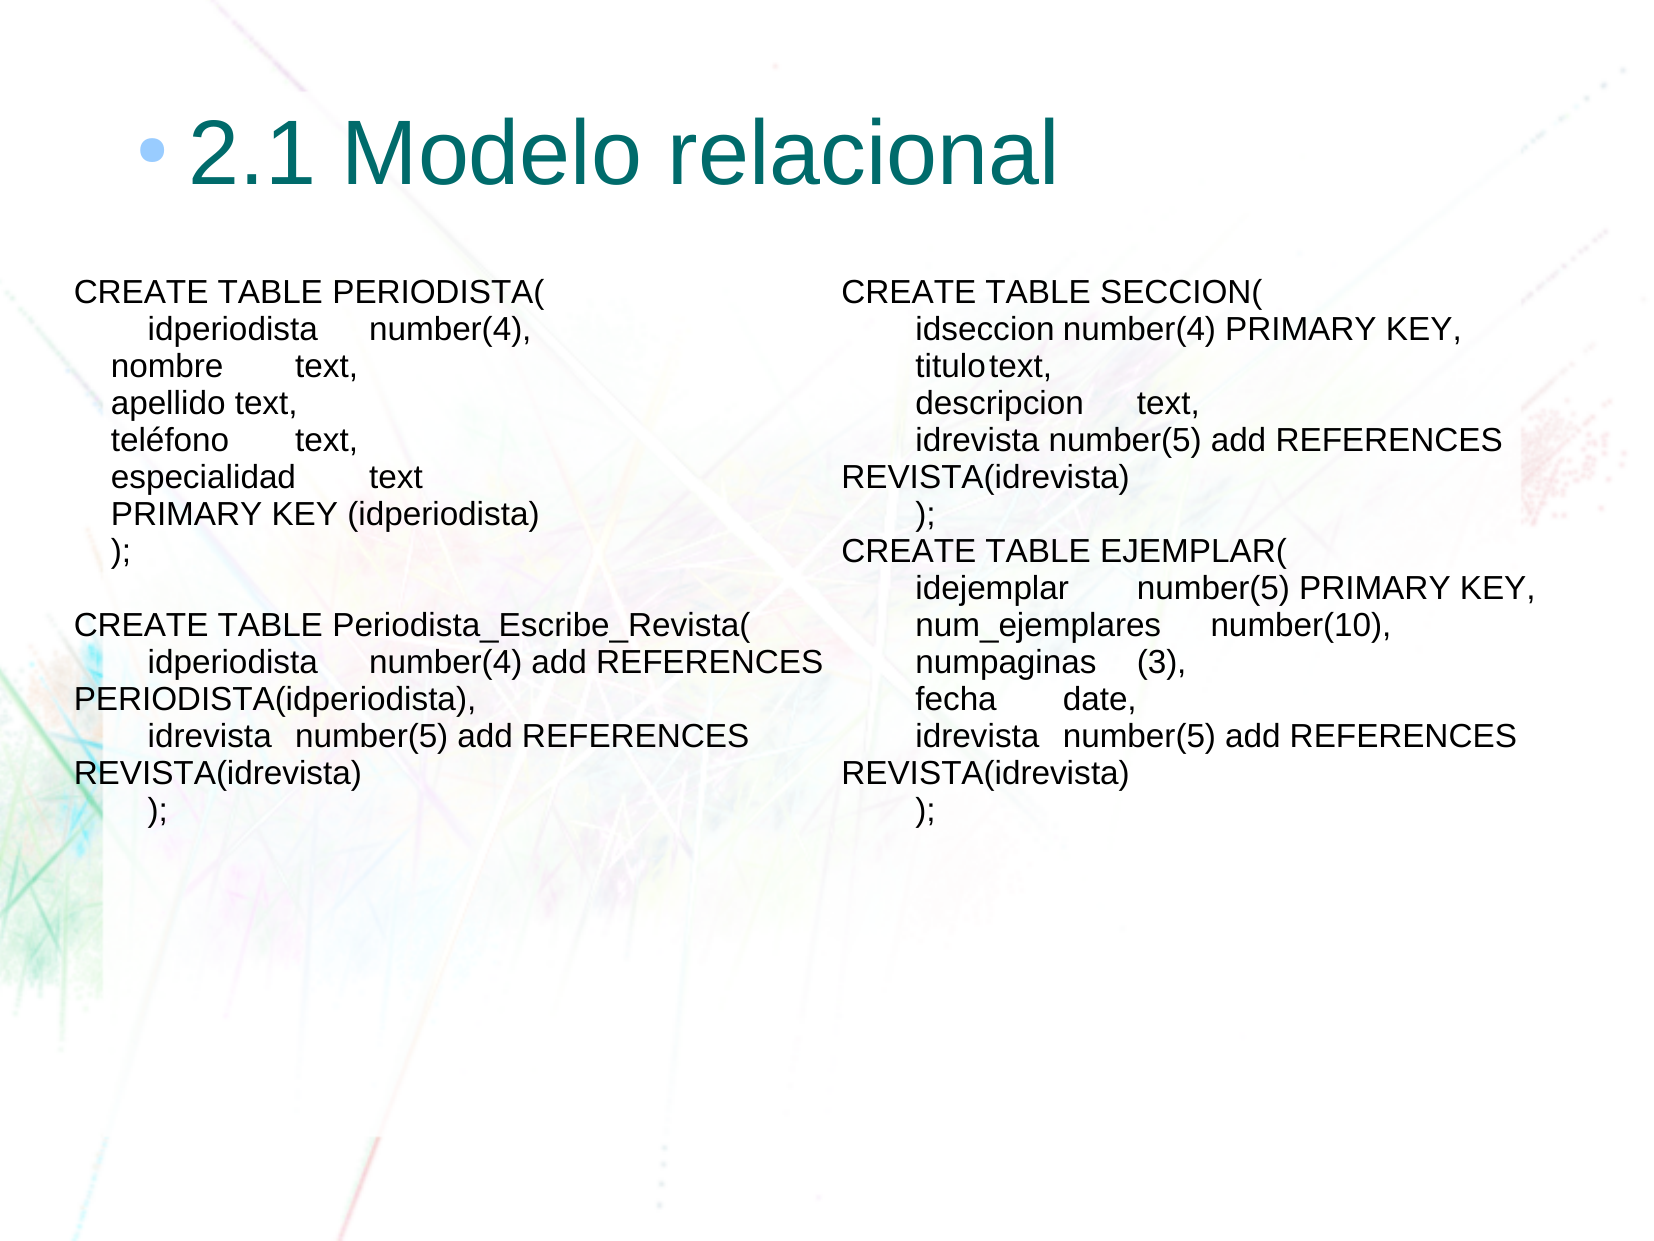

# 2.1 Modelo relacional
CREATE TABLE PERIODISTA(
	idperiodista 	number(4),
 nombre	text,
 apellido text,
 teléfono	text,
 especialidad	text
 PRIMARY KEY (idperiodista)
 );
CREATE TABLE Periodista_Escribe_Revista(
	idperiodista	number(4) add REFERENCES PERIODISTA(idperiodista),
	idrevista	number(5) add REFERENCES REVISTA(idrevista)
	);
CREATE TABLE SECCION(
	idseccion	number(4) PRIMARY KEY,
	titulo	text,
	descripcion	text,
	idrevista number(5) add REFERENCES REVISTA(idrevista)
	);
CREATE TABLE EJEMPLAR(
	idejemplar	number(5) PRIMARY KEY,
	num_ejemplares	number(10),
	numpaginas	(3),
	fecha	date,
	idrevista	number(5) add REFERENCES REVISTA(idrevista)
	);